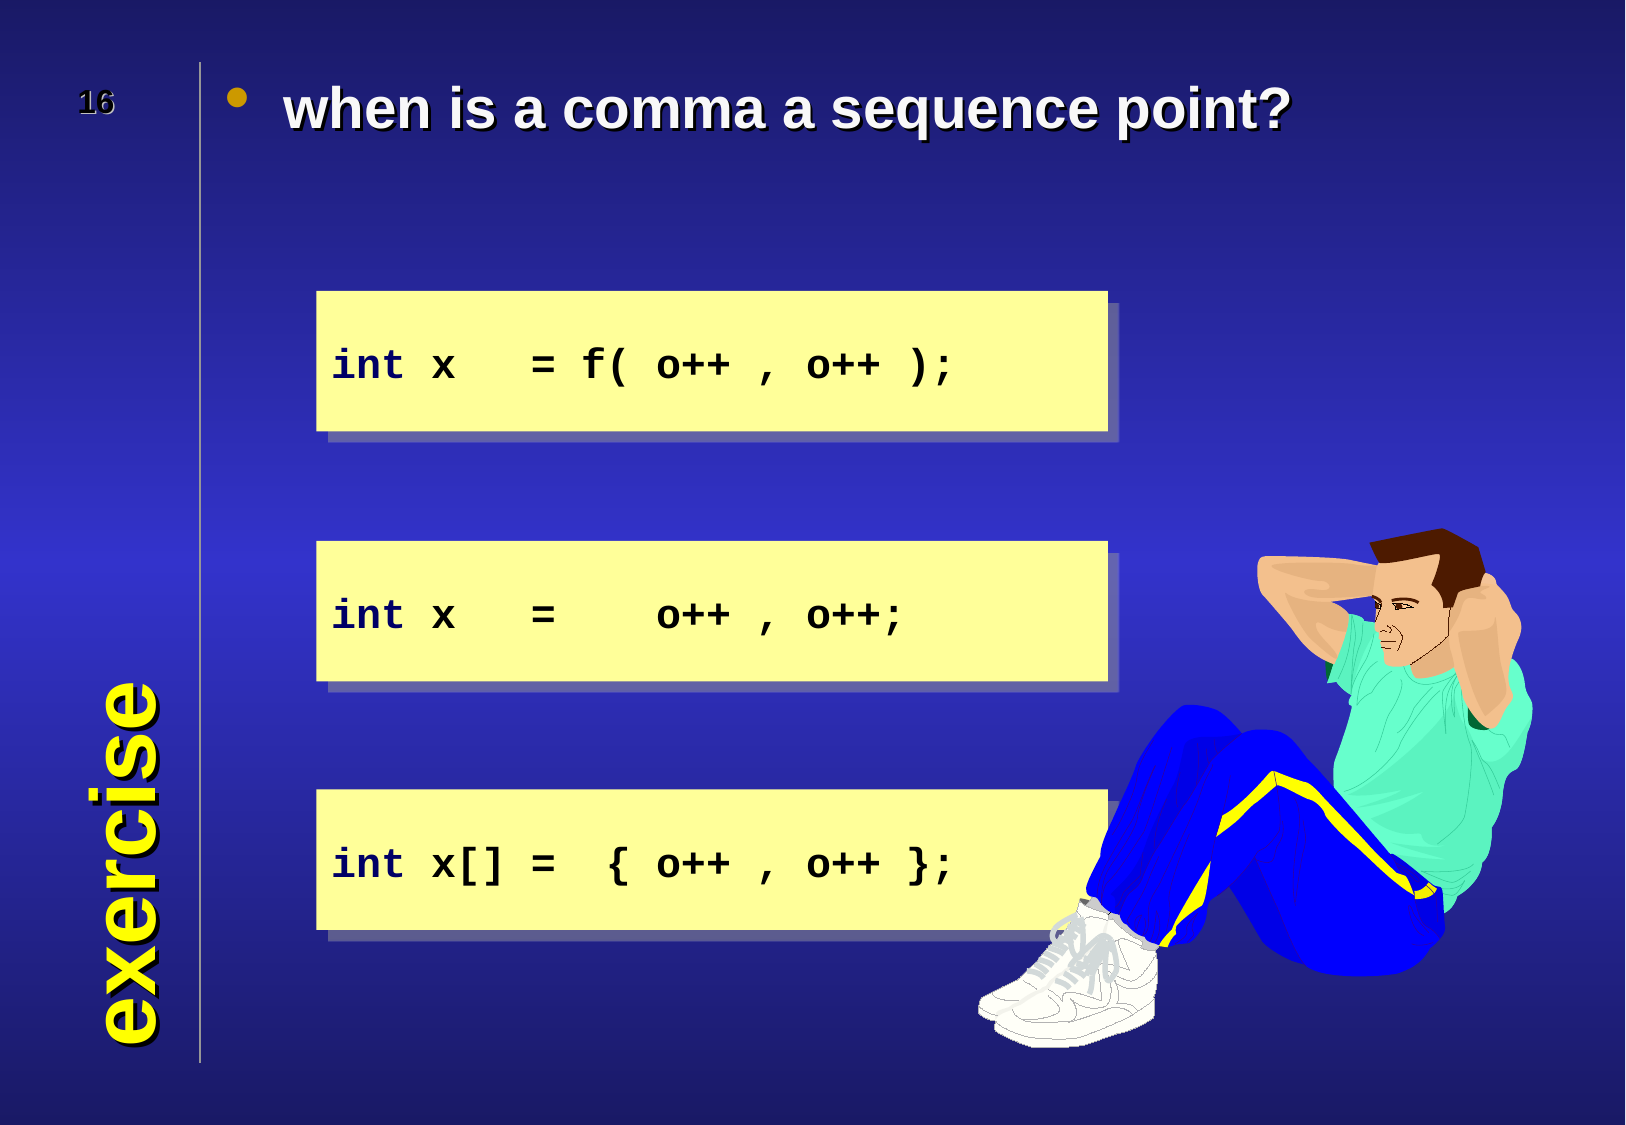

16
when is a comma a sequence point?
int x = f( o++ , o++ );
int x = o++ , o++;
# exercise
int x[] = { o++ , o++ };